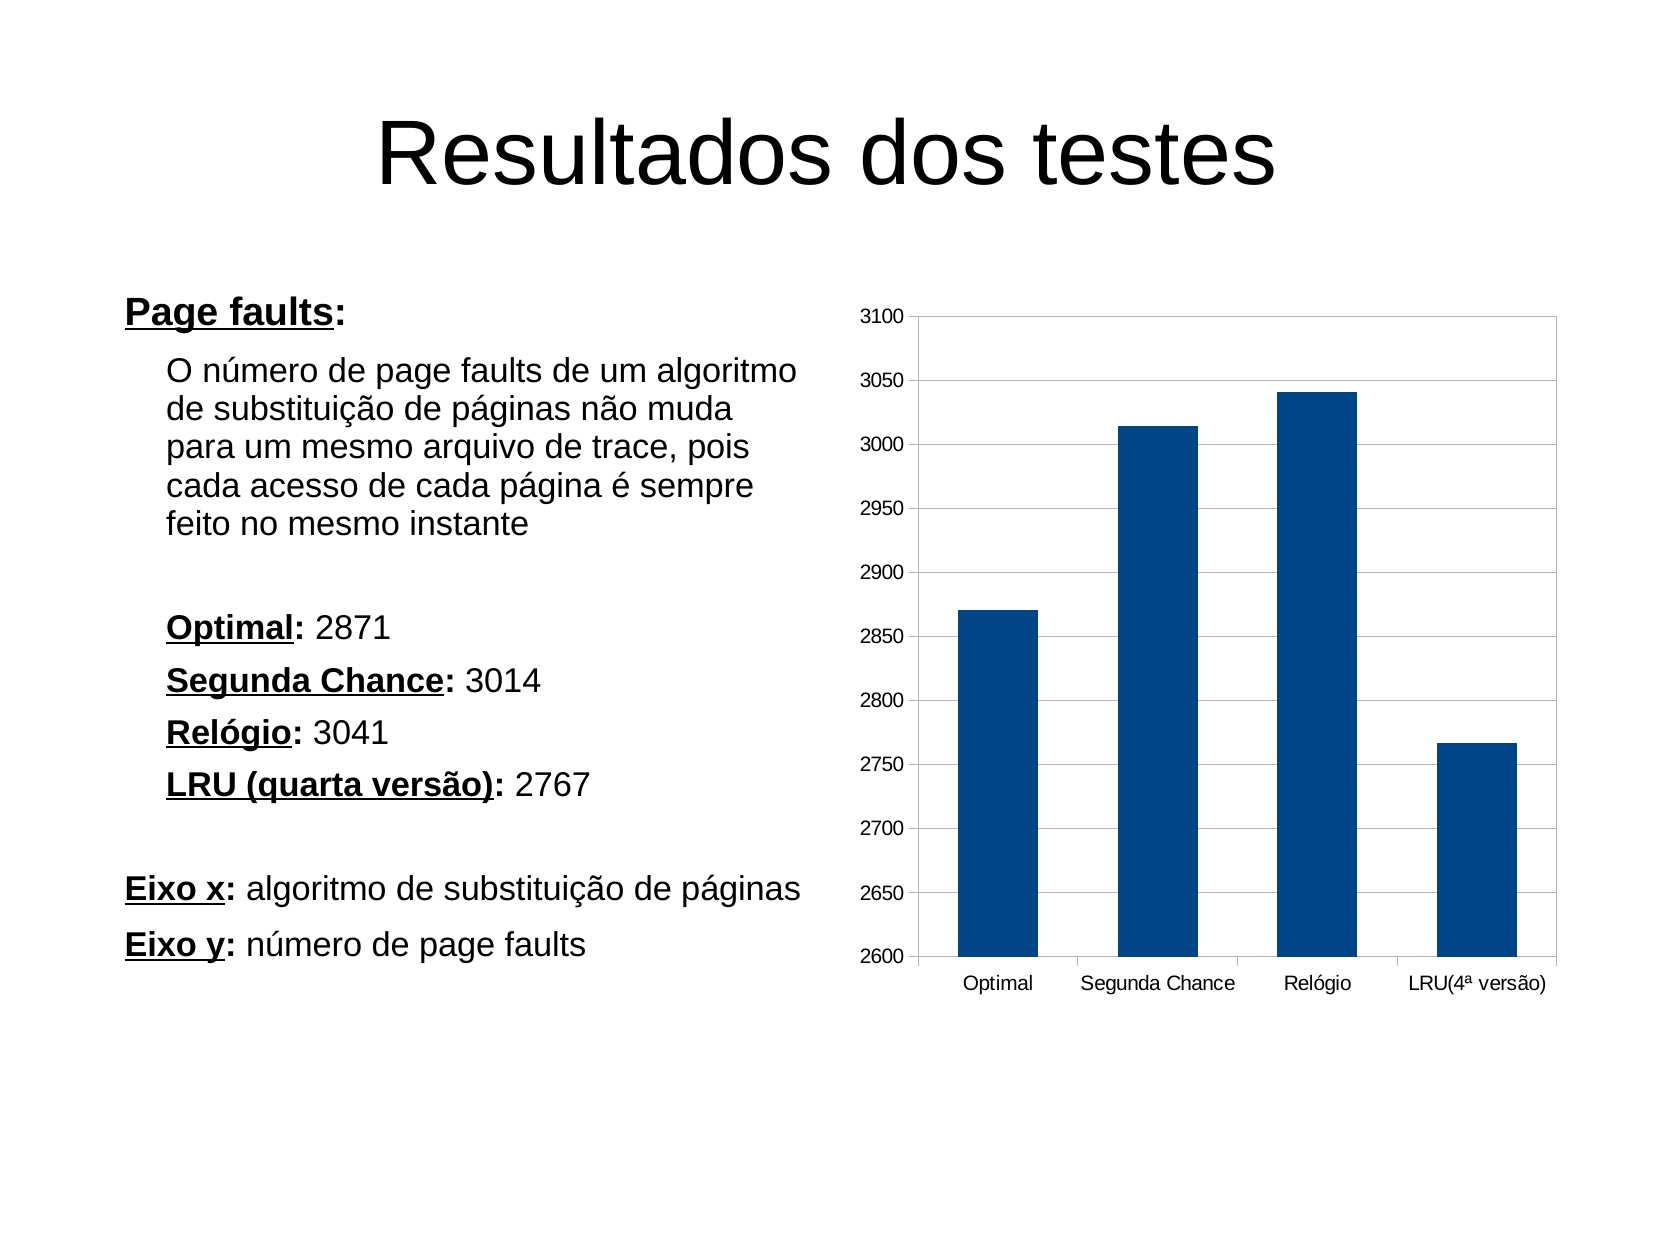

# Resultados dos testes
Page faults:
O número de page faults de um algoritmo de substituição de páginas não muda para um mesmo arquivo de trace, pois cada acesso de cada página é sempre feito no mesmo instante
Optimal: 2871
Segunda Chance: 3014
Relógio: 3041
LRU (quarta versão): 2767
Eixo x: algoritmo de substituição de páginas
Eixo y: número de page faults
### Chart
| Category | Column 1 |
|---|---|
| Optimal | 2871.0 |
| Segunda Chance | 3014.0 |
| Relógio | 3041.0 |
| LRU(4ª versão) | 2767.0 |